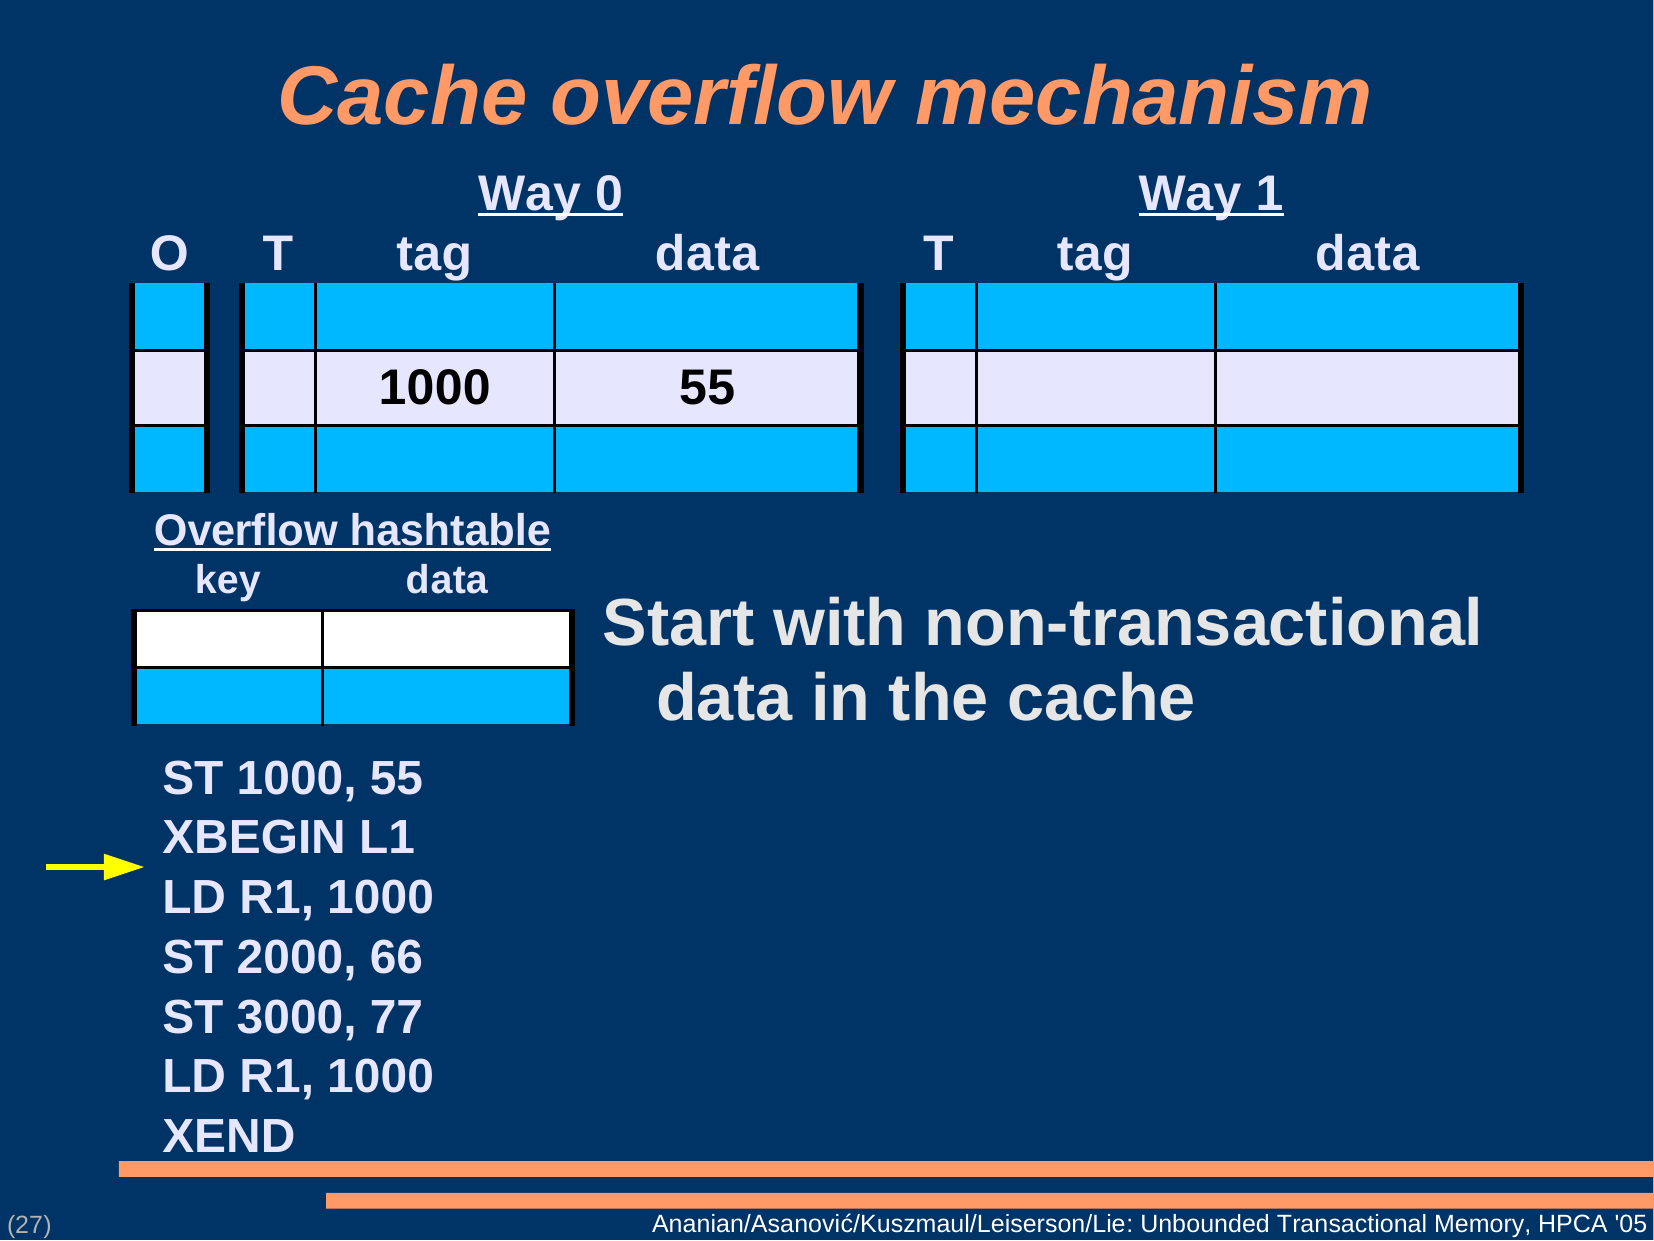

# Cache overflow mechanism
Start with non-transactional data in the cache
ST 1000, 55
XBEGIN L1
LD R1, 1000
ST 2000, 66
ST 3000, 77
LD R1, 1000
XEND